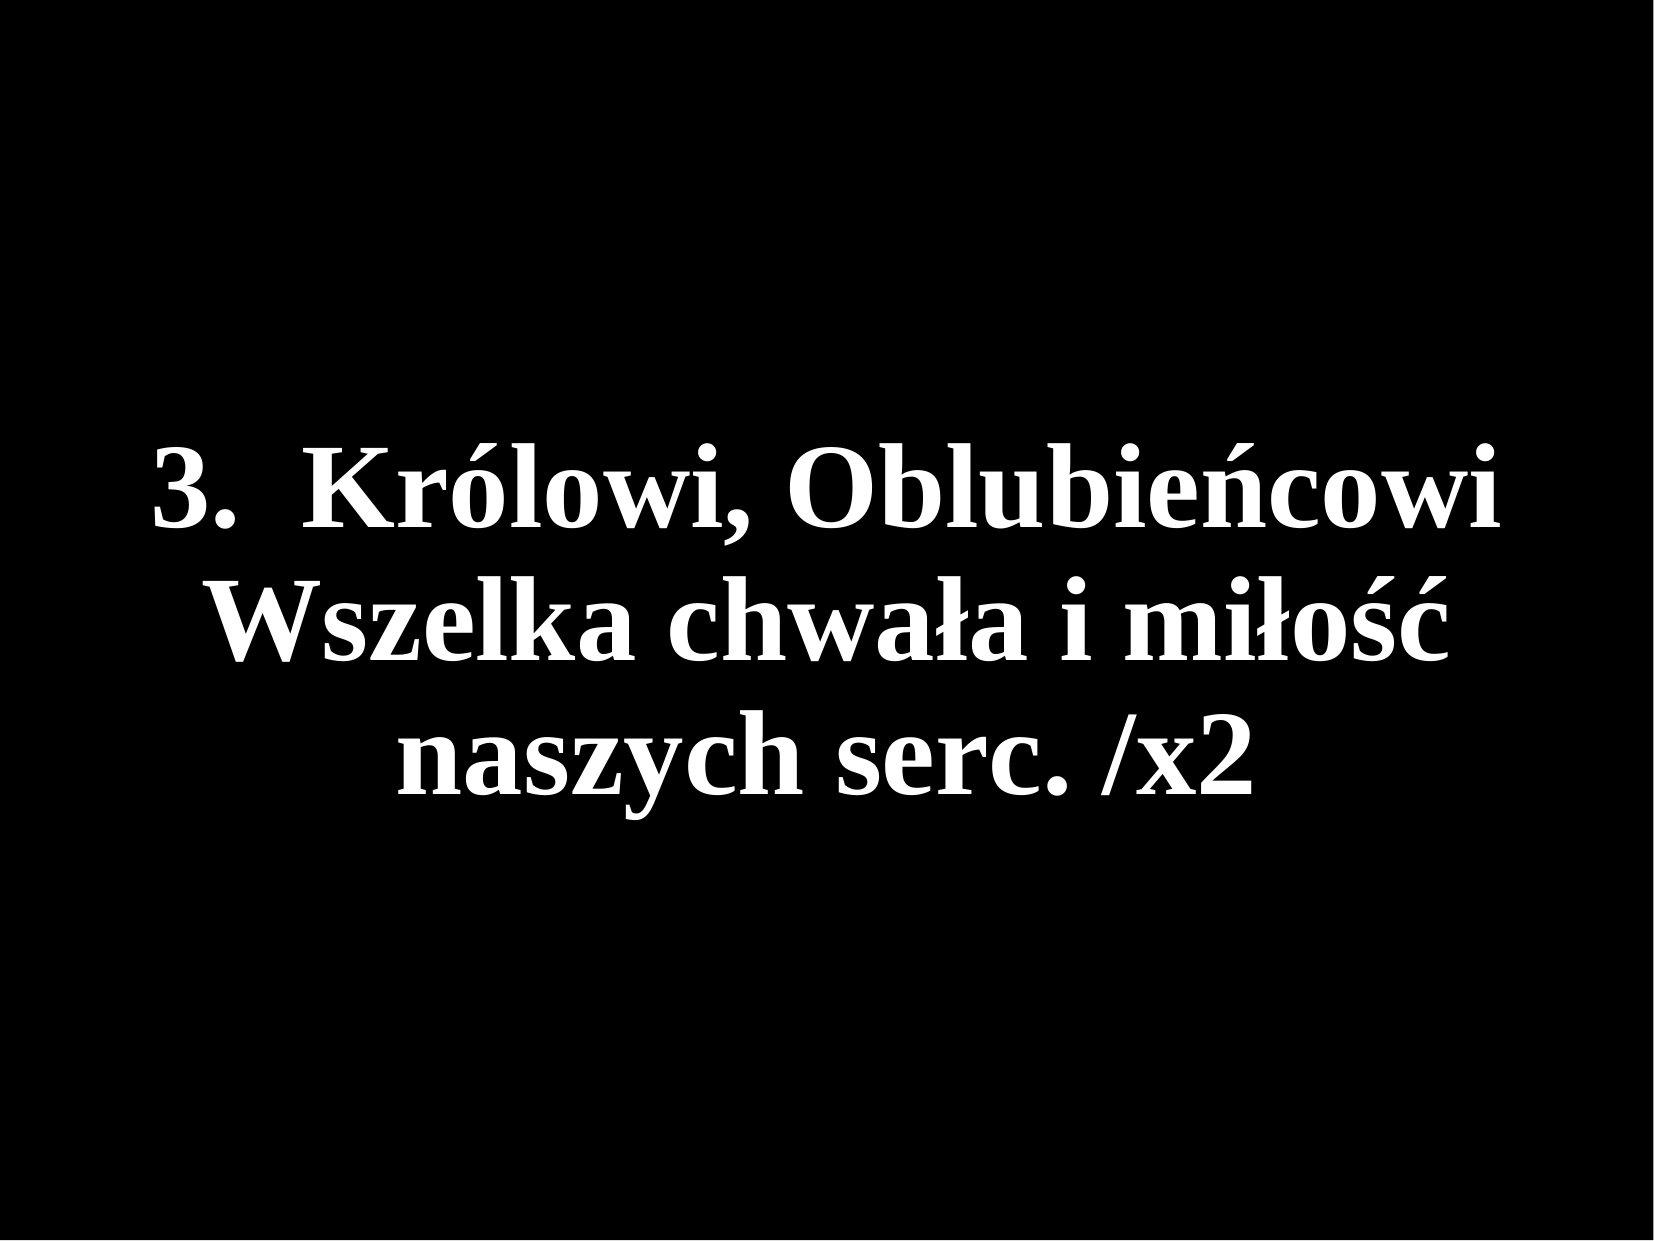

# 3. Królowi, Oblubieńcowi Wszelka chwała i miłość naszych serc. /x2